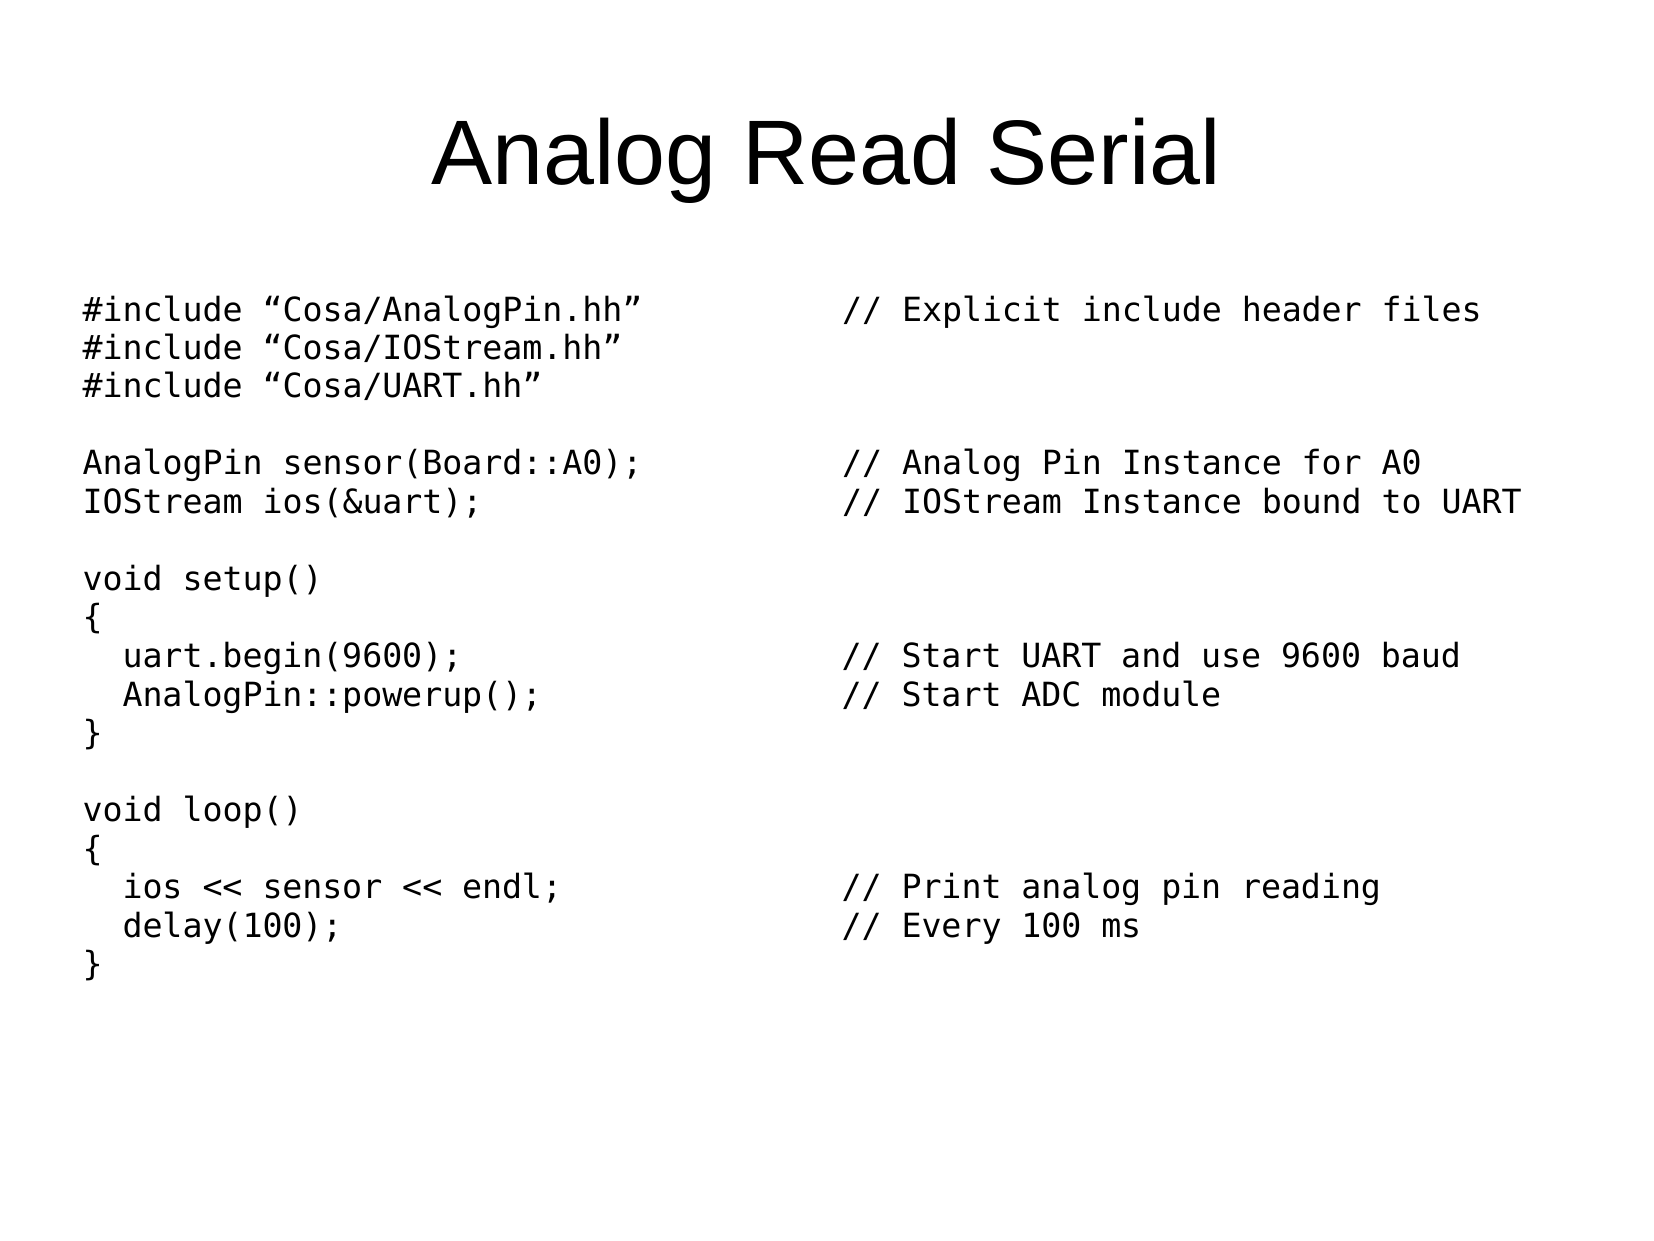

# Analog Read Serial
#include “Cosa/AnalogPin.hh” // Explicit include header files
#include “Cosa/IOStream.hh”
#include “Cosa/UART.hh”
AnalogPin sensor(Board::A0); // Analog Pin Instance for A0
IOStream ios(&uart); // IOStream Instance bound to UART
void setup()
{
 uart.begin(9600); // Start UART and use 9600 baud
 AnalogPin::powerup(); // Start ADC module
}
void loop()
{
 ios << sensor << endl; // Print analog pin reading
 delay(100); // Every 100 ms
}